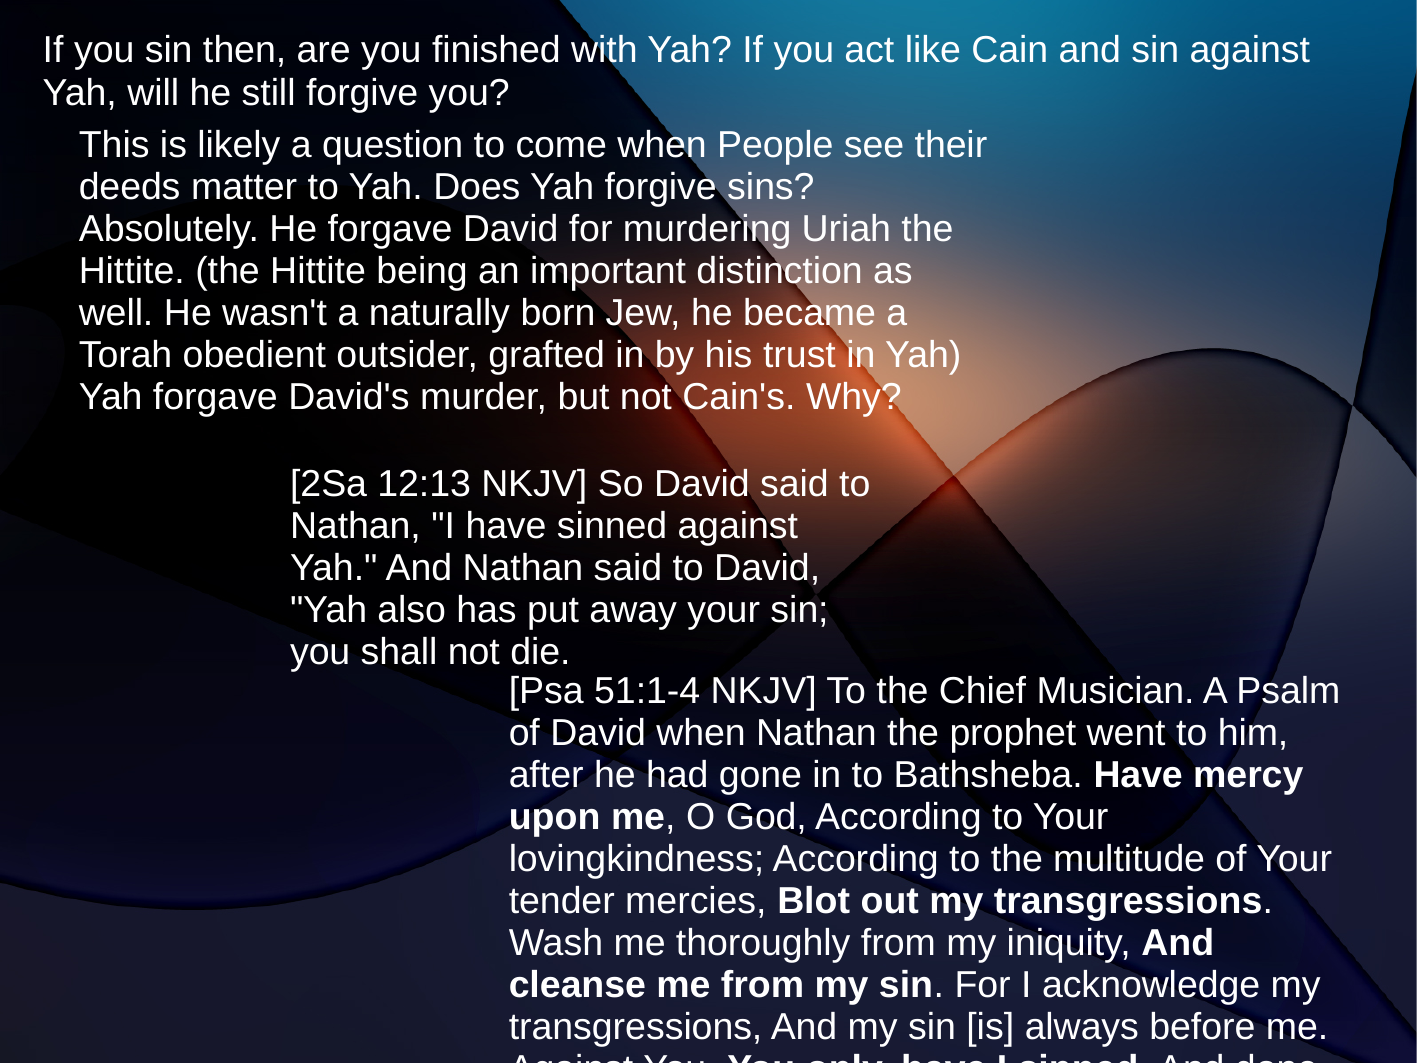

If you sin then, are you finished with Yah? If you act like Cain and sin against Yah, will he still forgive you?
This is likely a question to come when People see their deeds matter to Yah. Does Yah forgive sins?
Absolutely. He forgave David for murdering Uriah the Hittite. (the Hittite being an important distinction as well. He wasn't a naturally born Jew, he became a Torah obedient outsider, grafted in by his trust in Yah)
Yah forgave David's murder, but not Cain's. Why?
[2Sa 12:13 NKJV] So David said to Nathan, "I have sinned against Yah." And Nathan said to David, "Yah also has put away your sin; you shall not die.
[Psa 51:1-4 NKJV] To the Chief Musician. A Psalm of David when Nathan the prophet went to him, after he had gone in to Bathsheba. Have mercy upon me, O God, According to Your lovingkindness; According to the multitude of Your tender mercies, Blot out my transgressions. Wash me thoroughly from my iniquity, And cleanse me from my sin. For I acknowledge my transgressions, And my sin [is] always before me. Against You, You only, have I sinned, And done [this] evil in Your sight--That You may be found just when You speak, [And] blameless when You judge.